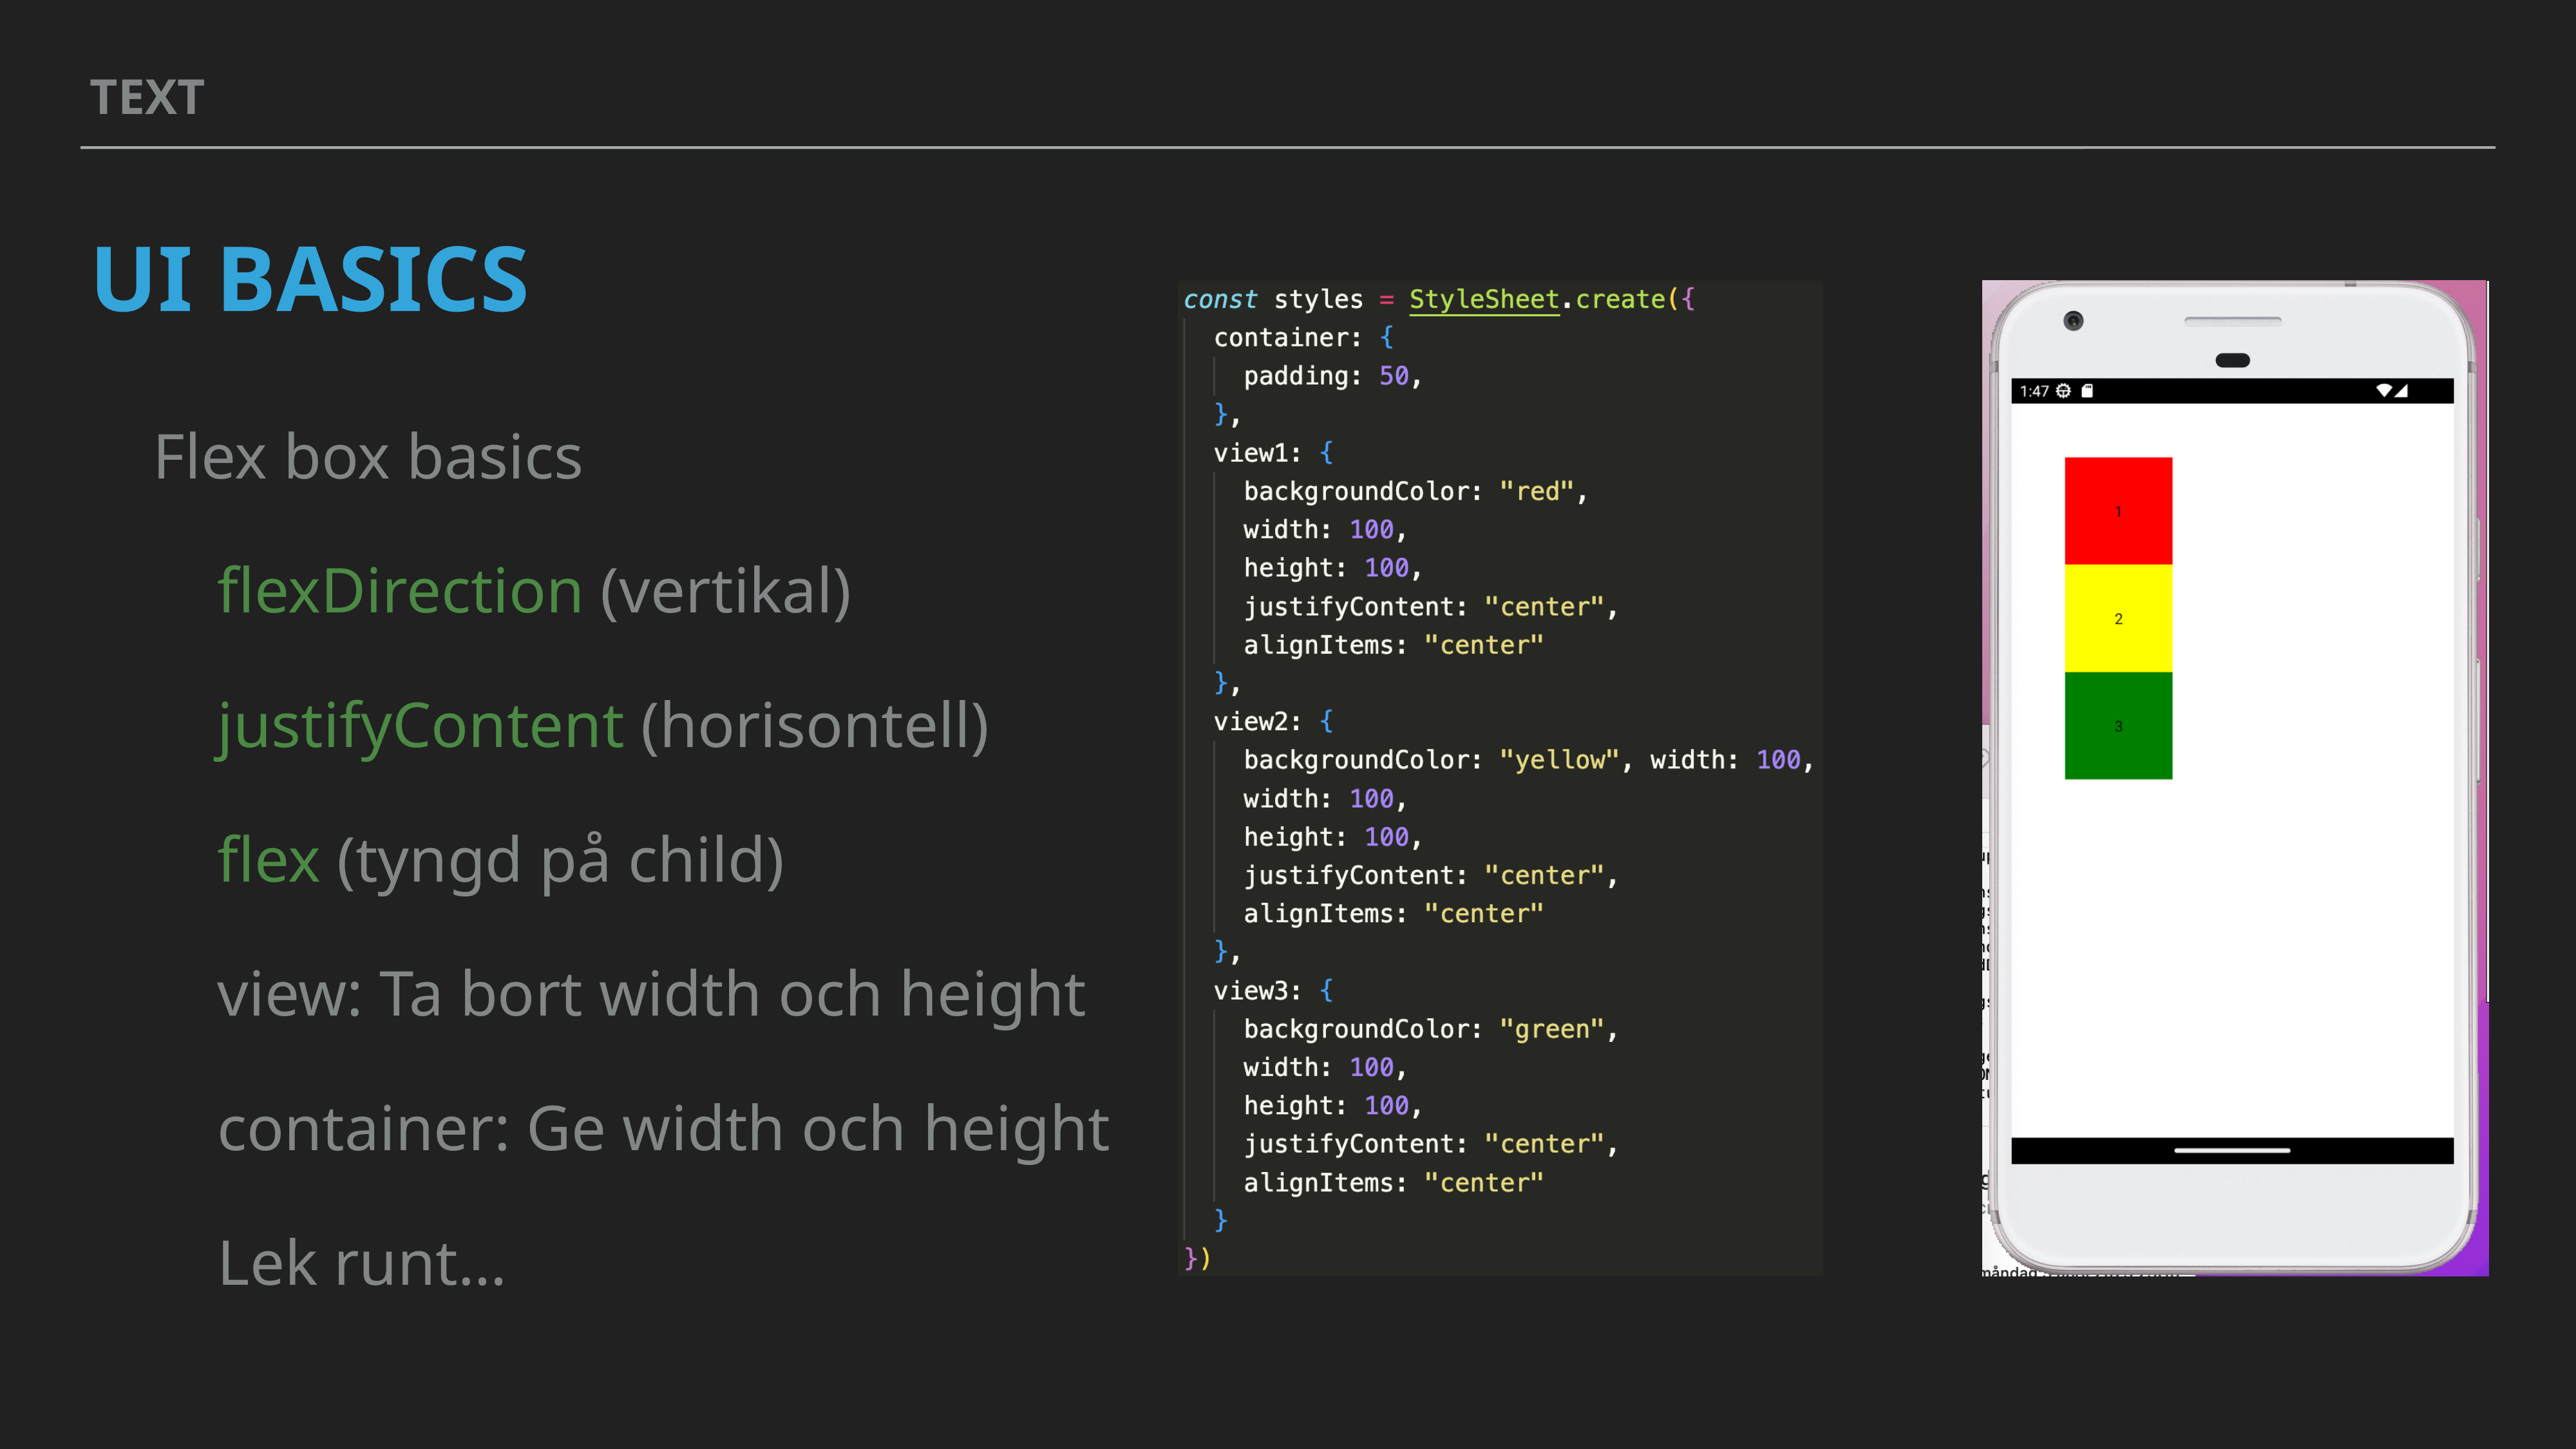

UI Basics
Flex box basics
flexDirection (vertikal)
justifyContent (horisontell)
flex (tyngd på child)
view: Ta bort width och height
container: Ge width och height
Lek runt…